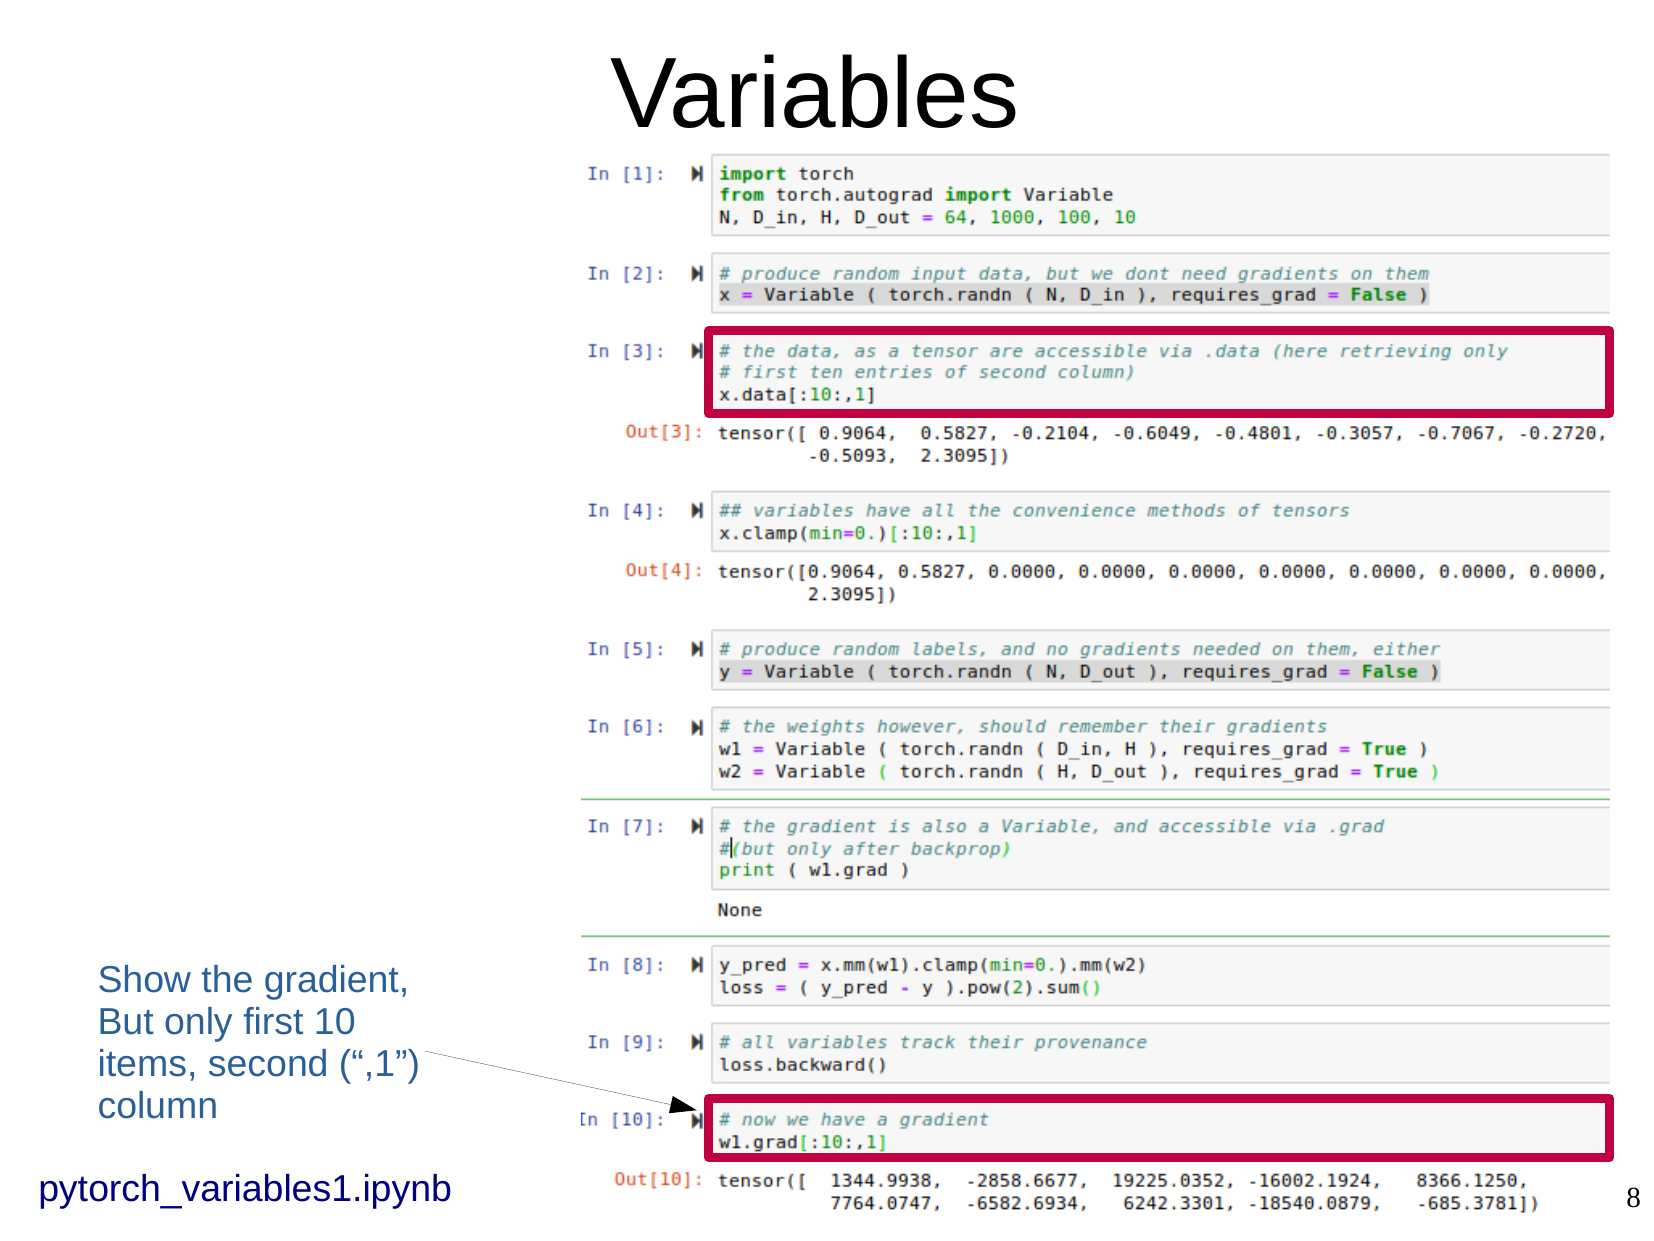

Variables
Show the gradient,
But only first 10 items, second (“,1”) column
pytorch_variables1.ipynb